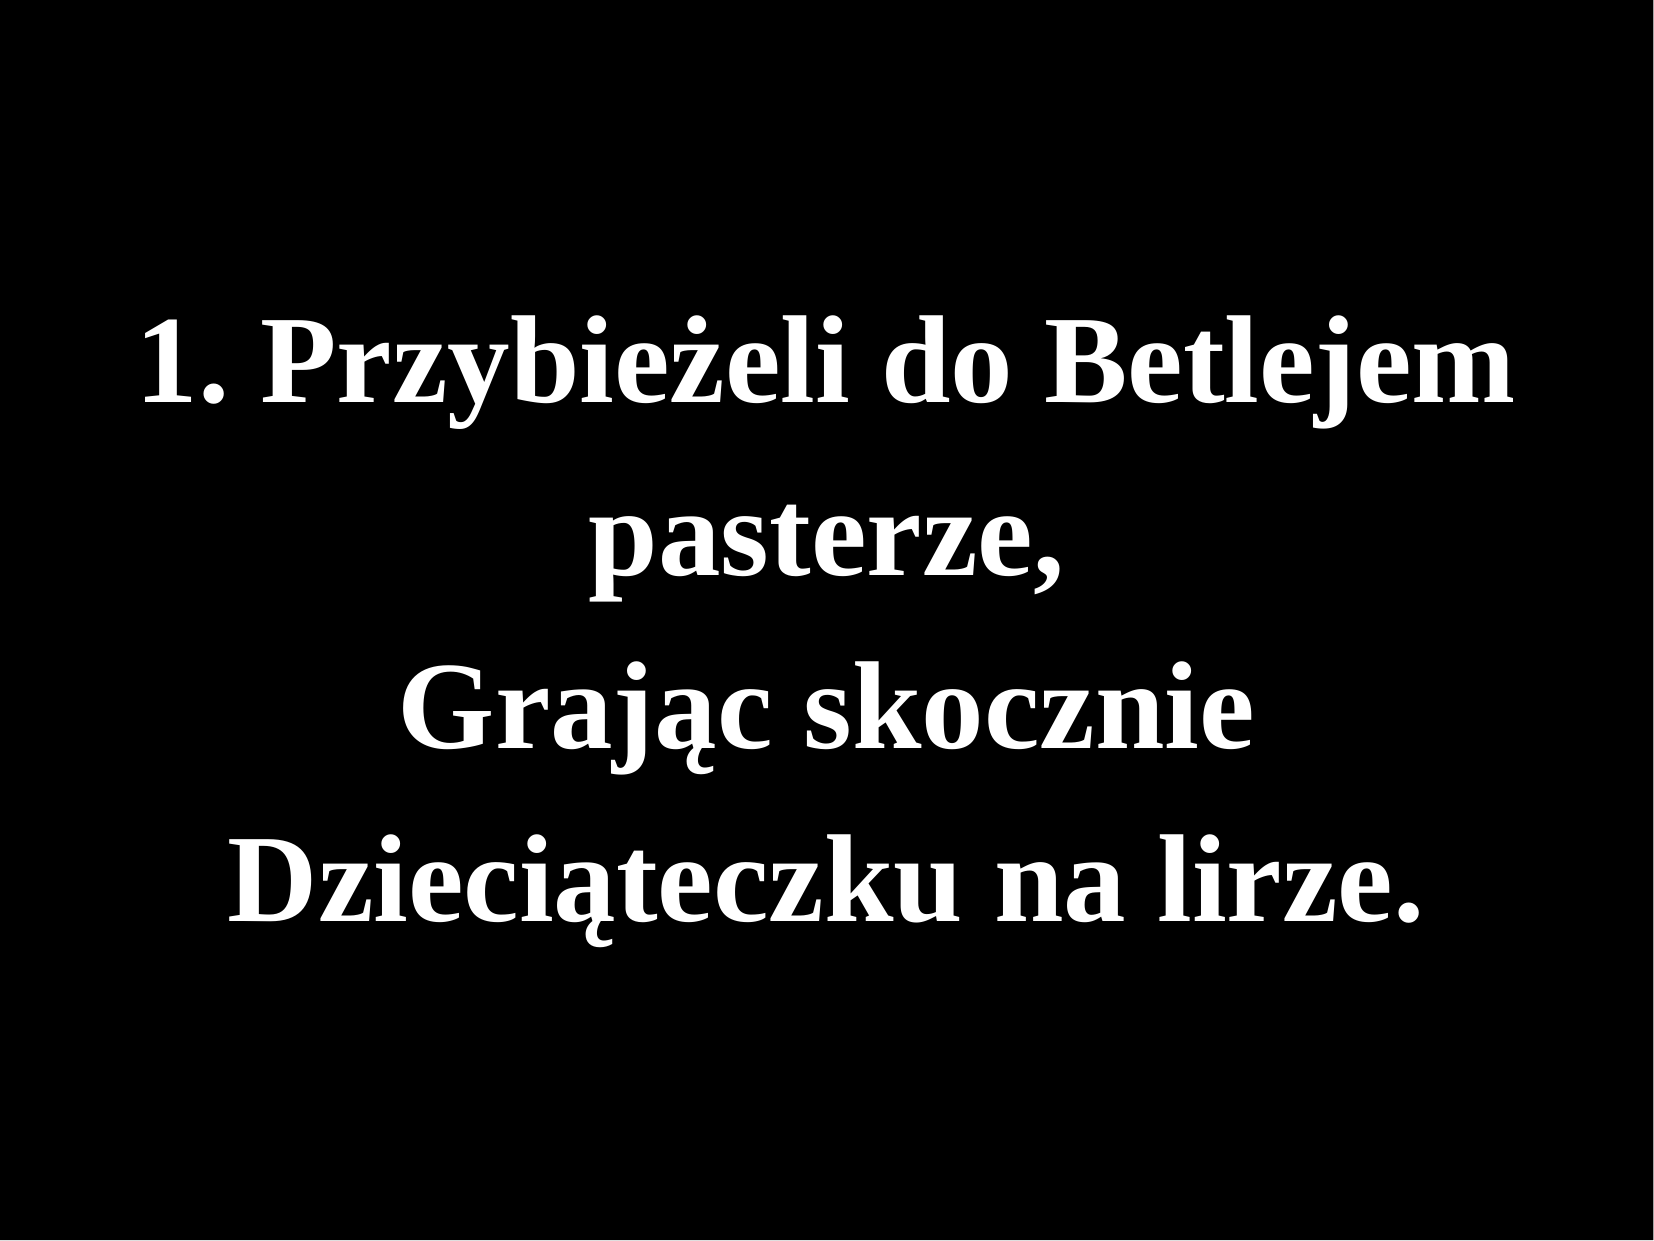

# 1. Przybieżeli do Betlejem ppp pasterze, ppp Grając skocznie ppp Dzieciąteczku na lirze.